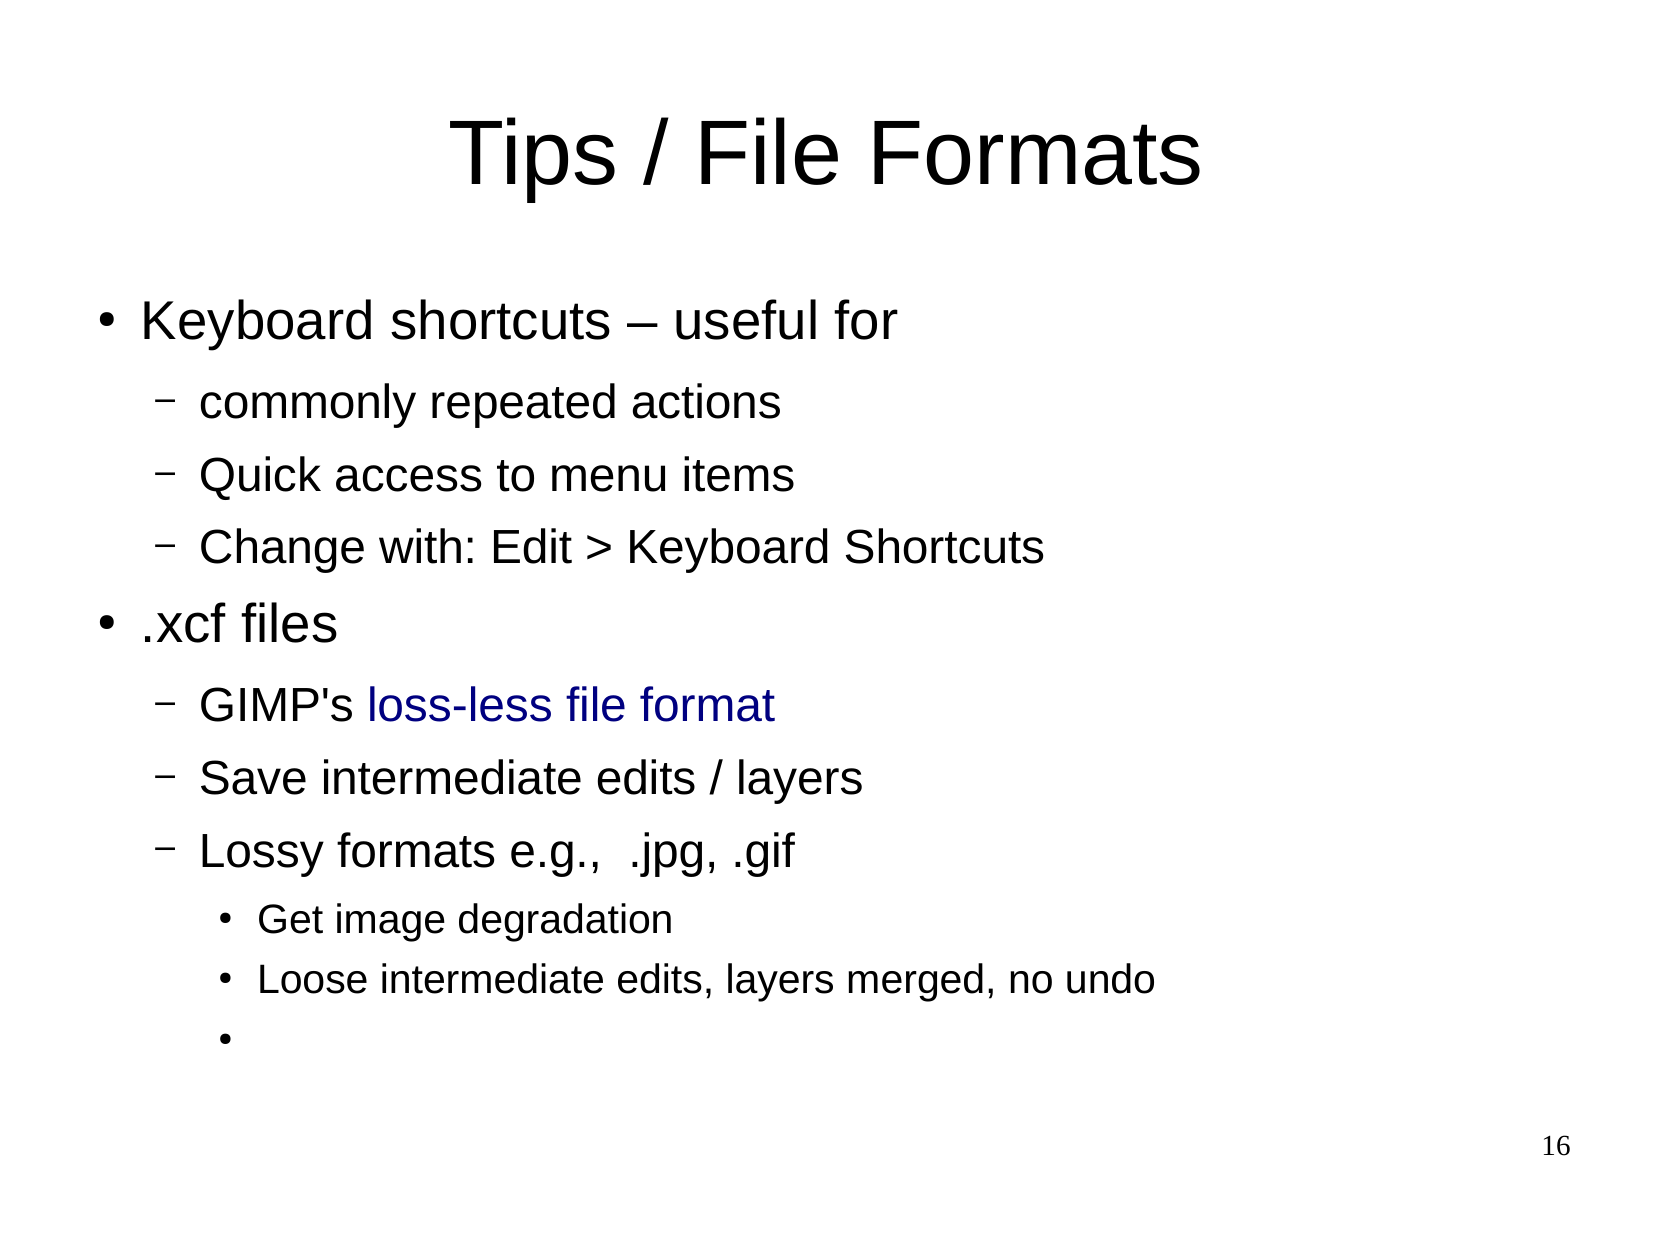

# Tips / File Formats
Keyboard shortcuts – useful for
commonly repeated actions
Quick access to menu items
Change with: Edit > Keyboard Shortcuts
.xcf files
GIMP's loss-less file format
Save intermediate edits / layers
Lossy formats e.g., .jpg, .gif
Get image degradation
Loose intermediate edits, layers merged, no undo
16